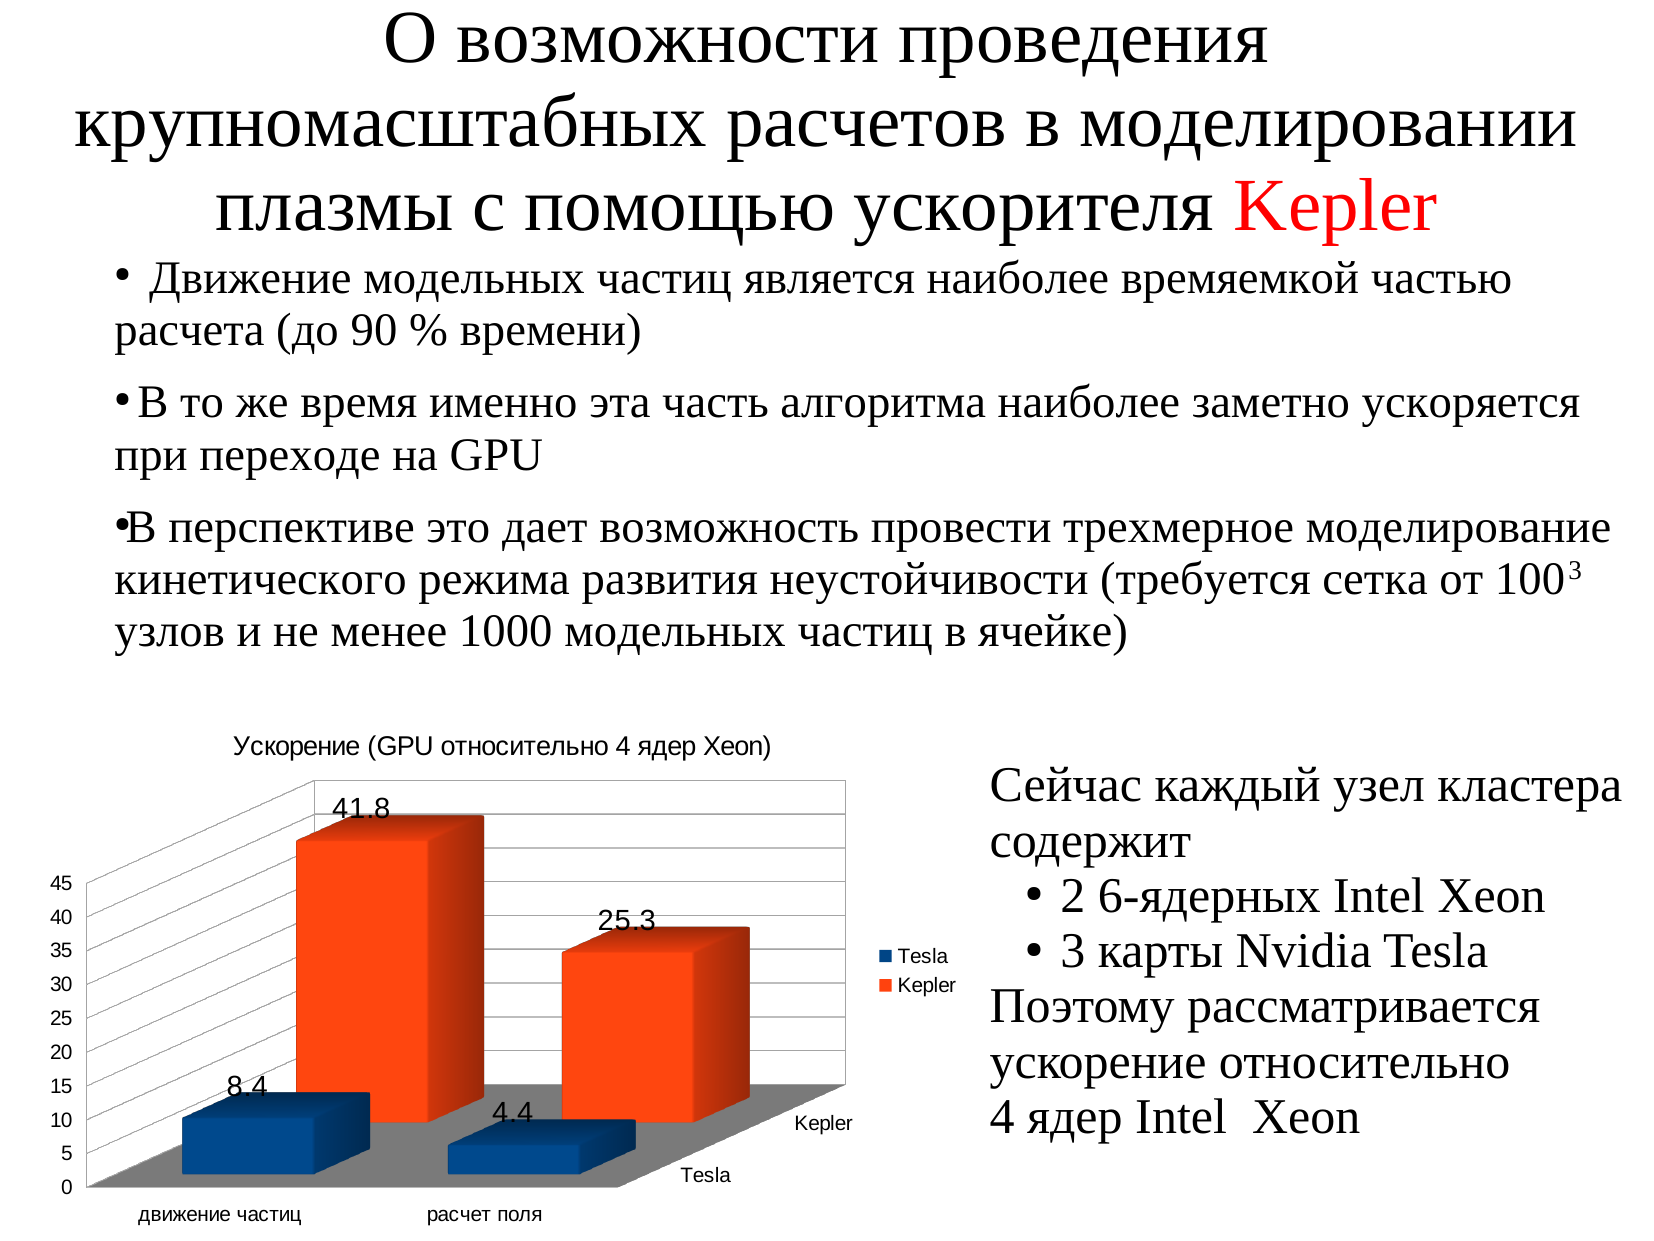

О возможности проведения
крупномасштабных расчетов в моделировании плазмы с помощью ускорителя Kepler
# Движение модельных частиц является наиболее времяемкой частью расчета (до 90 % времени)
 В то же время именно эта часть алгоритма наиболее заметно ускоряется при переходе на GPU
В перспективе это дает возможность провести трехмерное моделирование кинетического режима развития неустойчивости (требуется сетка от 1003 узлов и не менее 1000 модельных частиц в ячейке)
[unsupported chart]
Сейчас каждый узел кластера
содержит
2 6-ядерных Intel Xeon
3 карты Nvidia Tesla
Поэтому рассматривается
ускорение относительно
4 ядер Intel Xeon